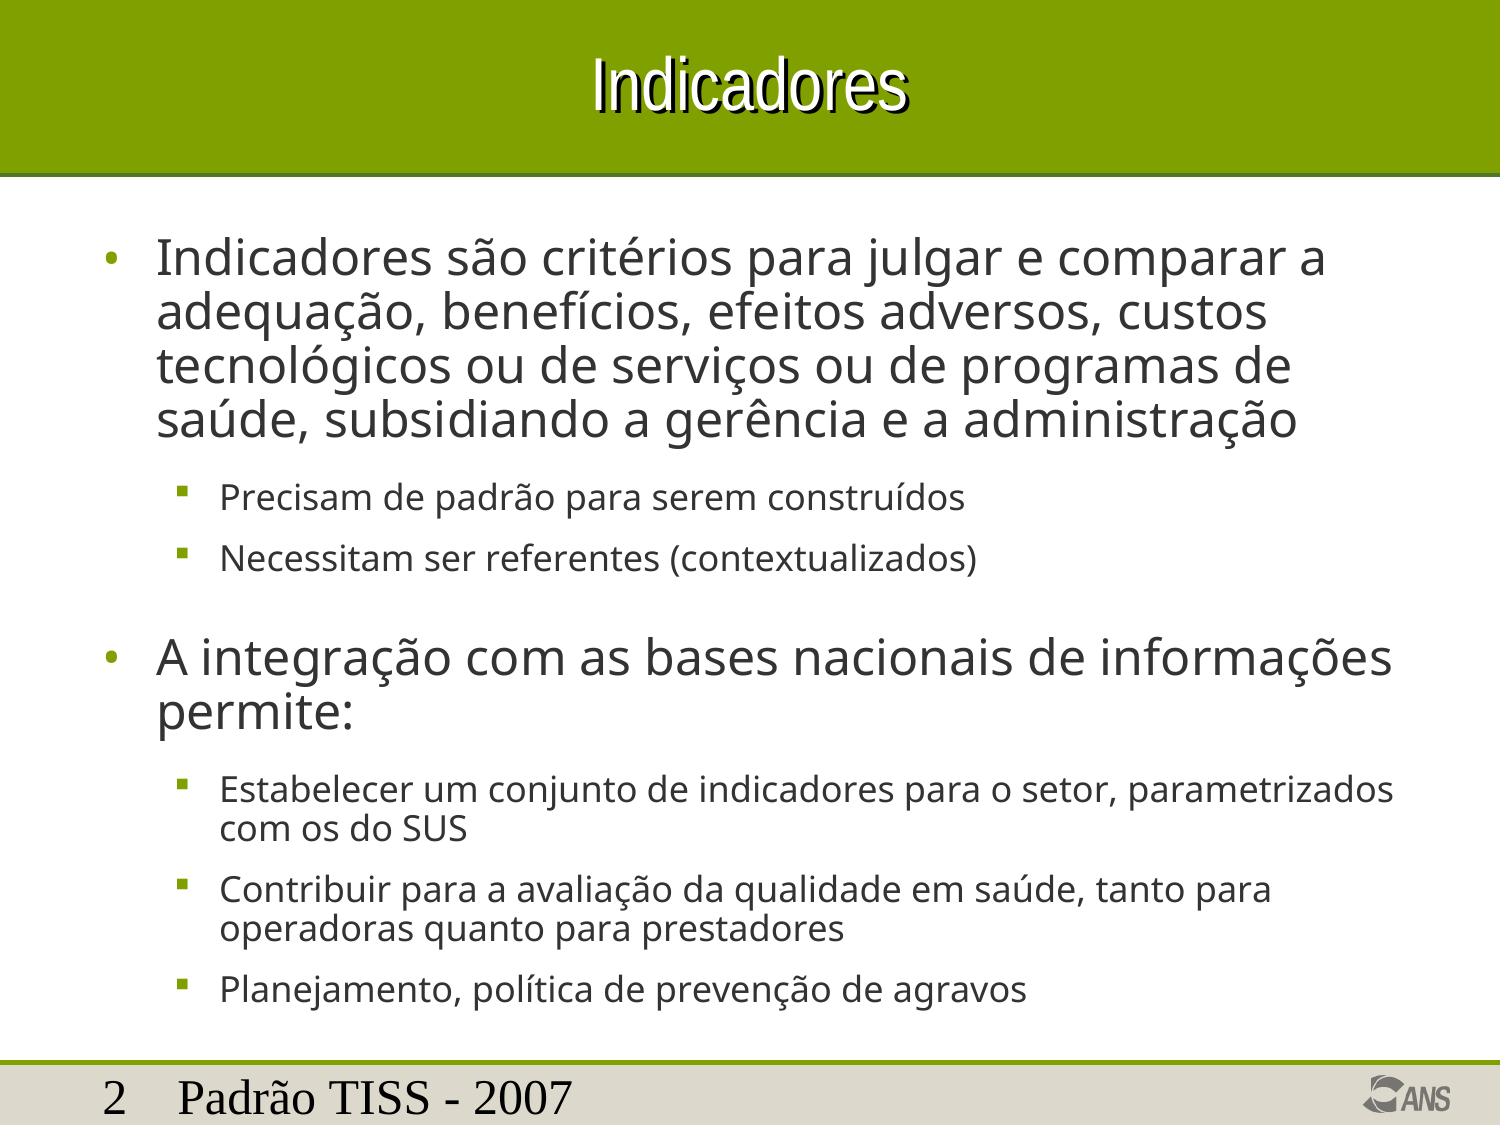

# Indicadores
Indicadores são critérios para julgar e comparar a adequação, benefícios, efeitos adversos, custos tecnológicos ou de serviços ou de programas de saúde, subsidiando a gerência e a administração
Precisam de padrão para serem construídos
Necessitam ser referentes (contextualizados)
A integração com as bases nacionais de informações permite:
Estabelecer um conjunto de indicadores para o setor, parametrizados com os do SUS
Contribuir para a avaliação da qualidade em saúde, tanto para operadoras quanto para prestadores
Planejamento, política de prevenção de agravos
24
Padrão TISS - 2007